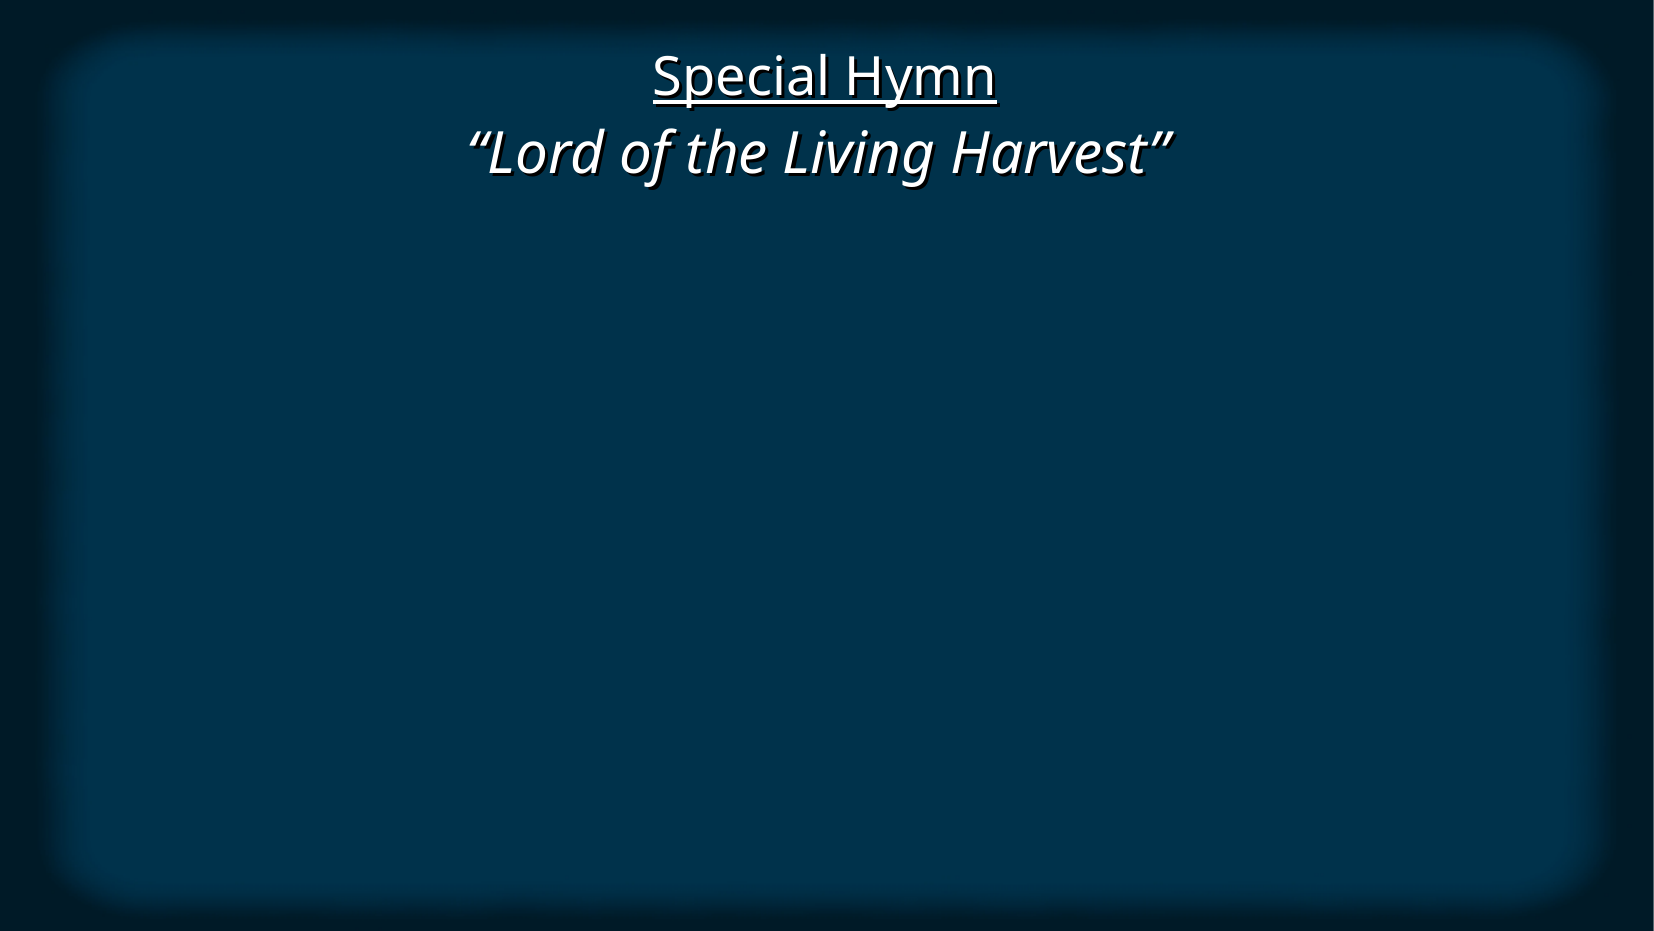

Special Hymn
“Lord of the Living Harvest”